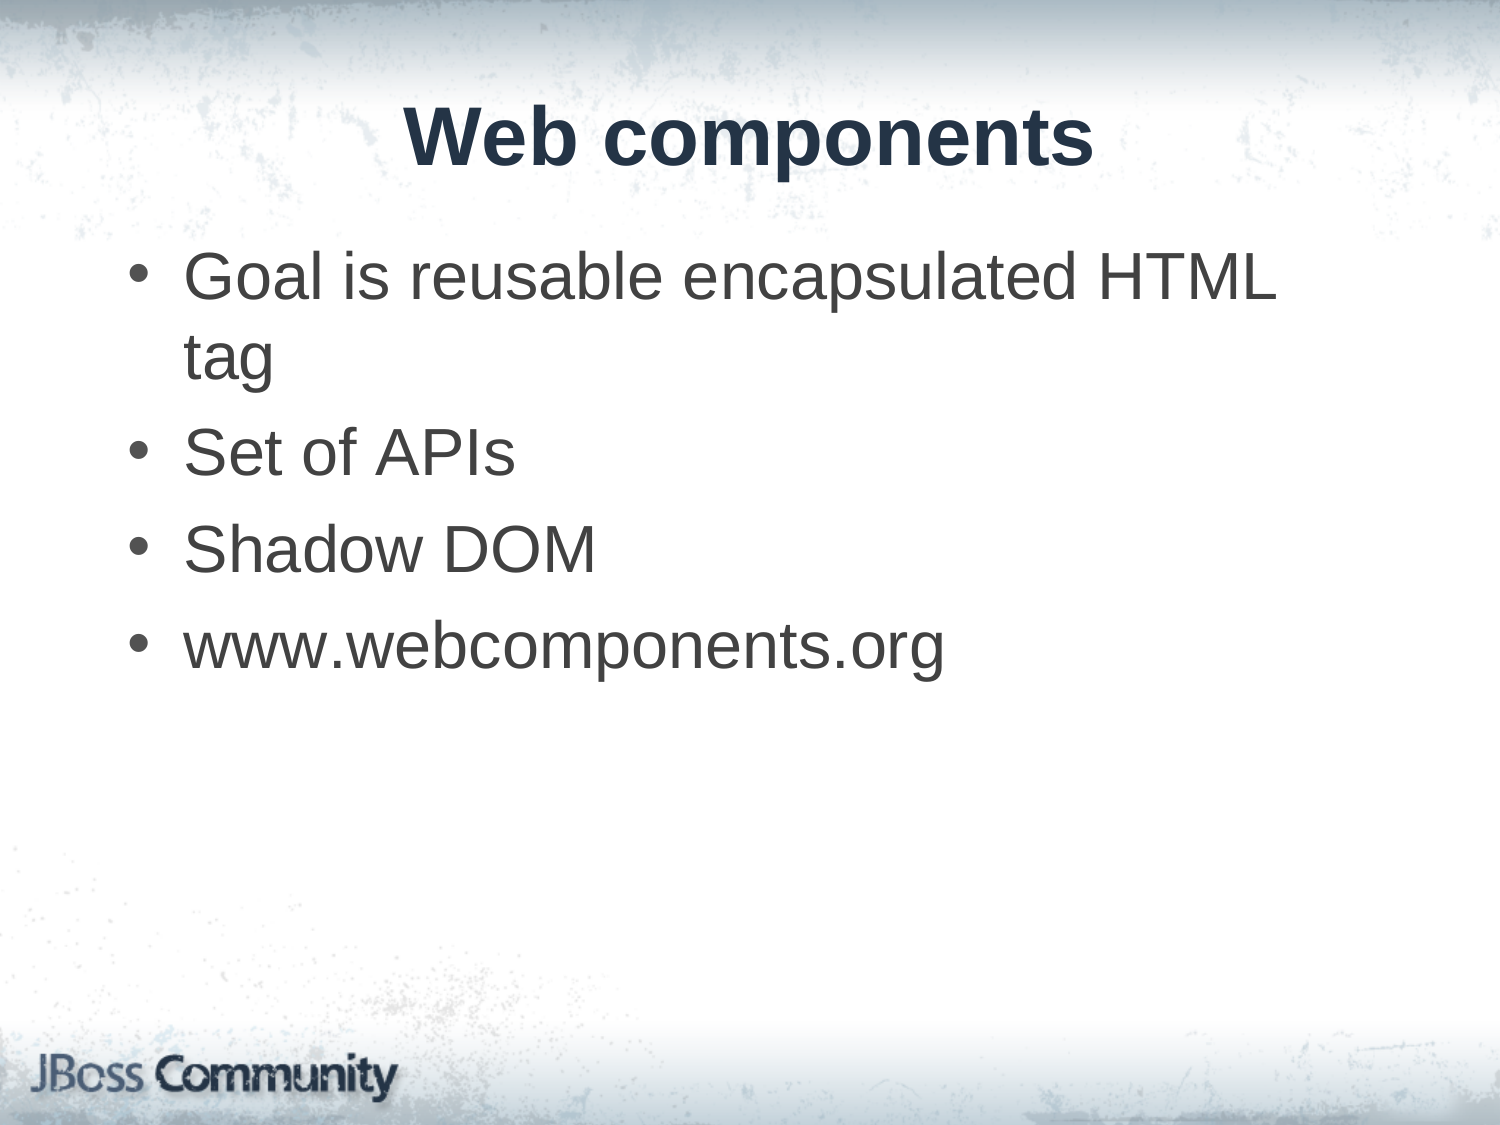

# Web components
Goal is reusable encapsulated HTML tag
Set of APIs
Shadow DOM
www.webcomponents.org